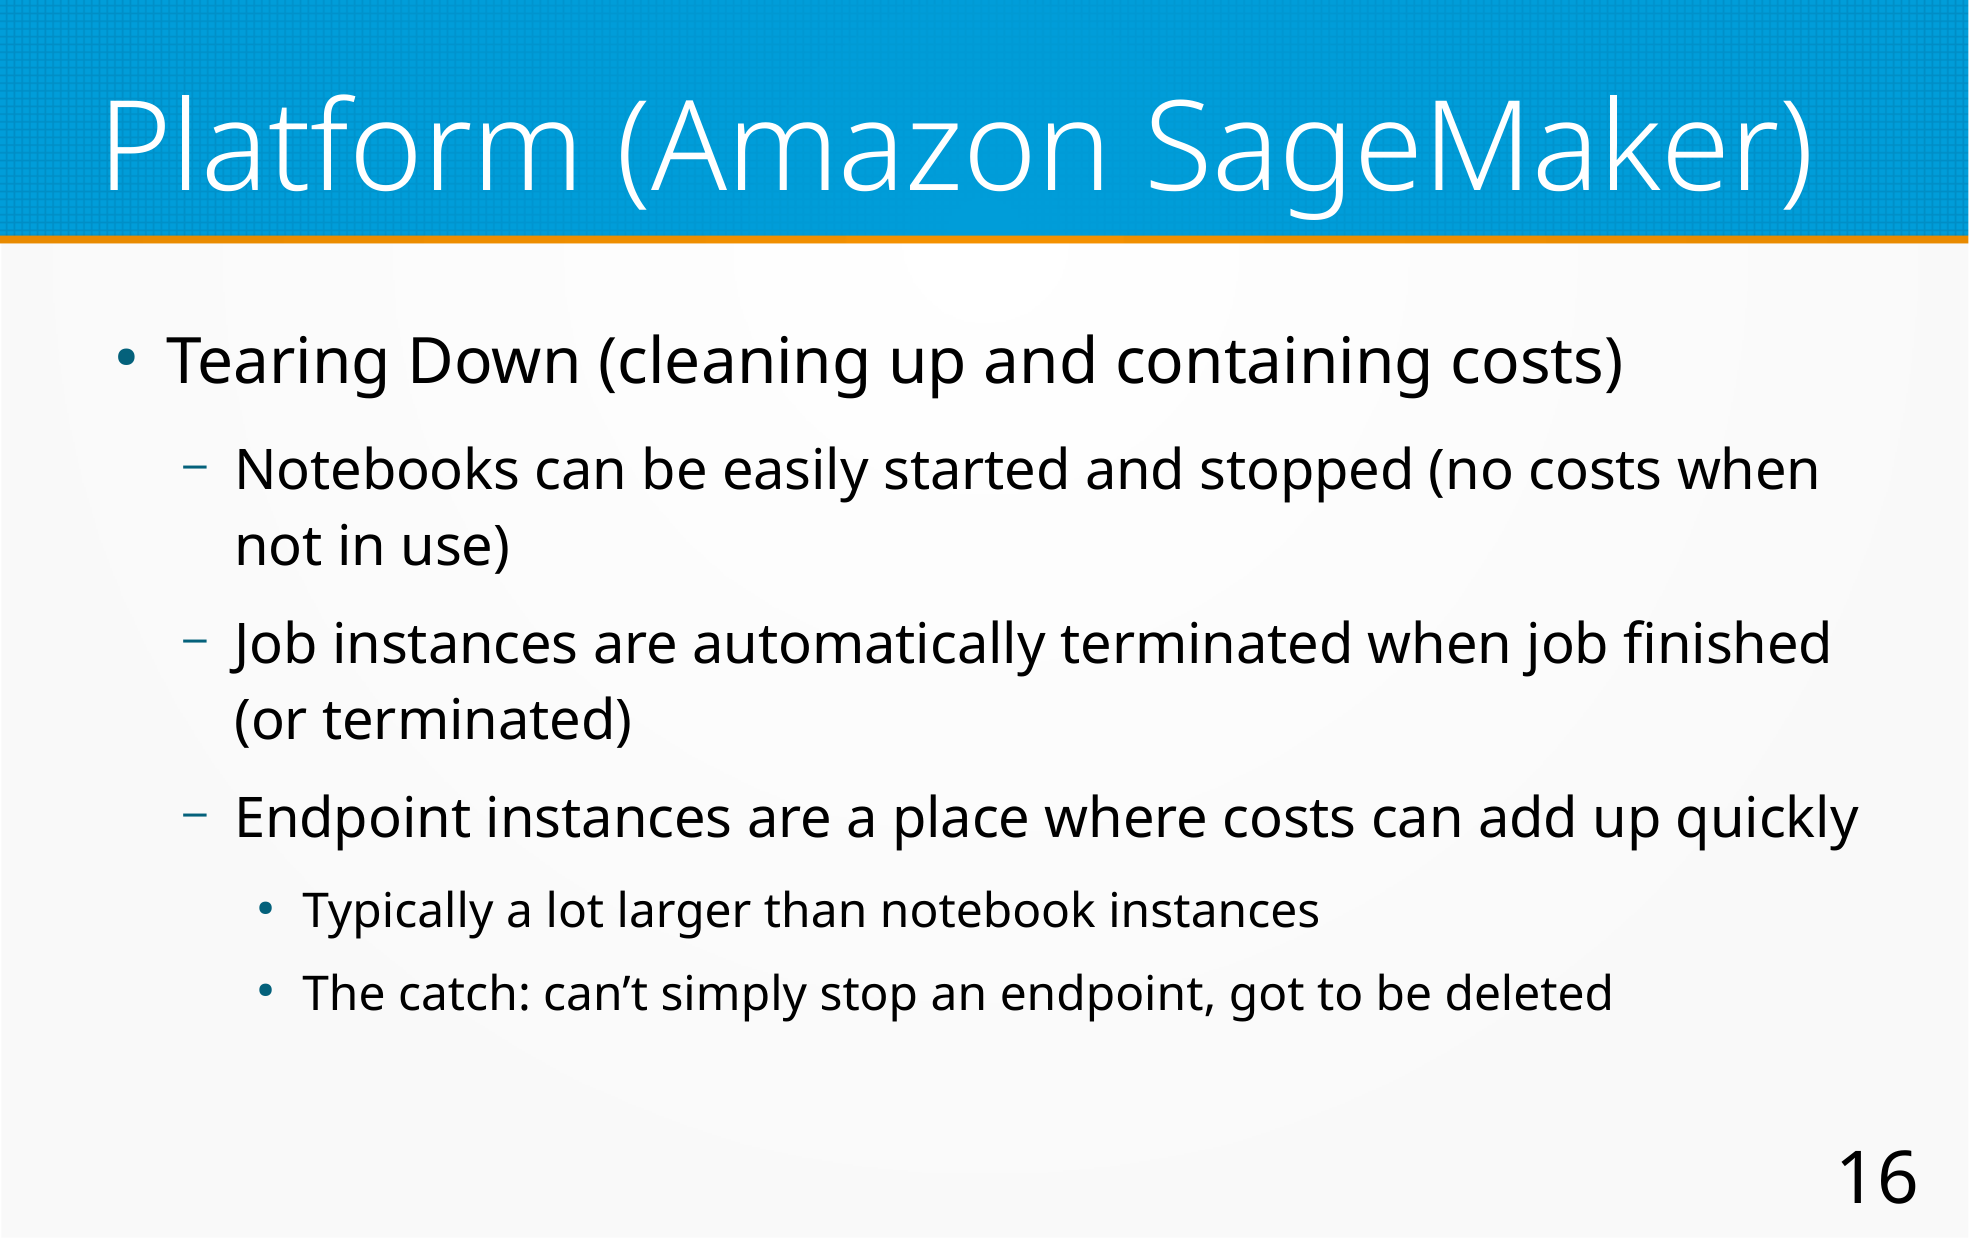

# Platform (Amazon SageMaker)
Tearing Down (cleaning up and containing costs)
Notebooks can be easily started and stopped (no costs when not in use)
Job instances are automatically terminated when job finished (or terminated)
Endpoint instances are a place where costs can add up quickly
Typically a lot larger than notebook instances
The catch: can’t simply stop an endpoint, got to be deleted
16